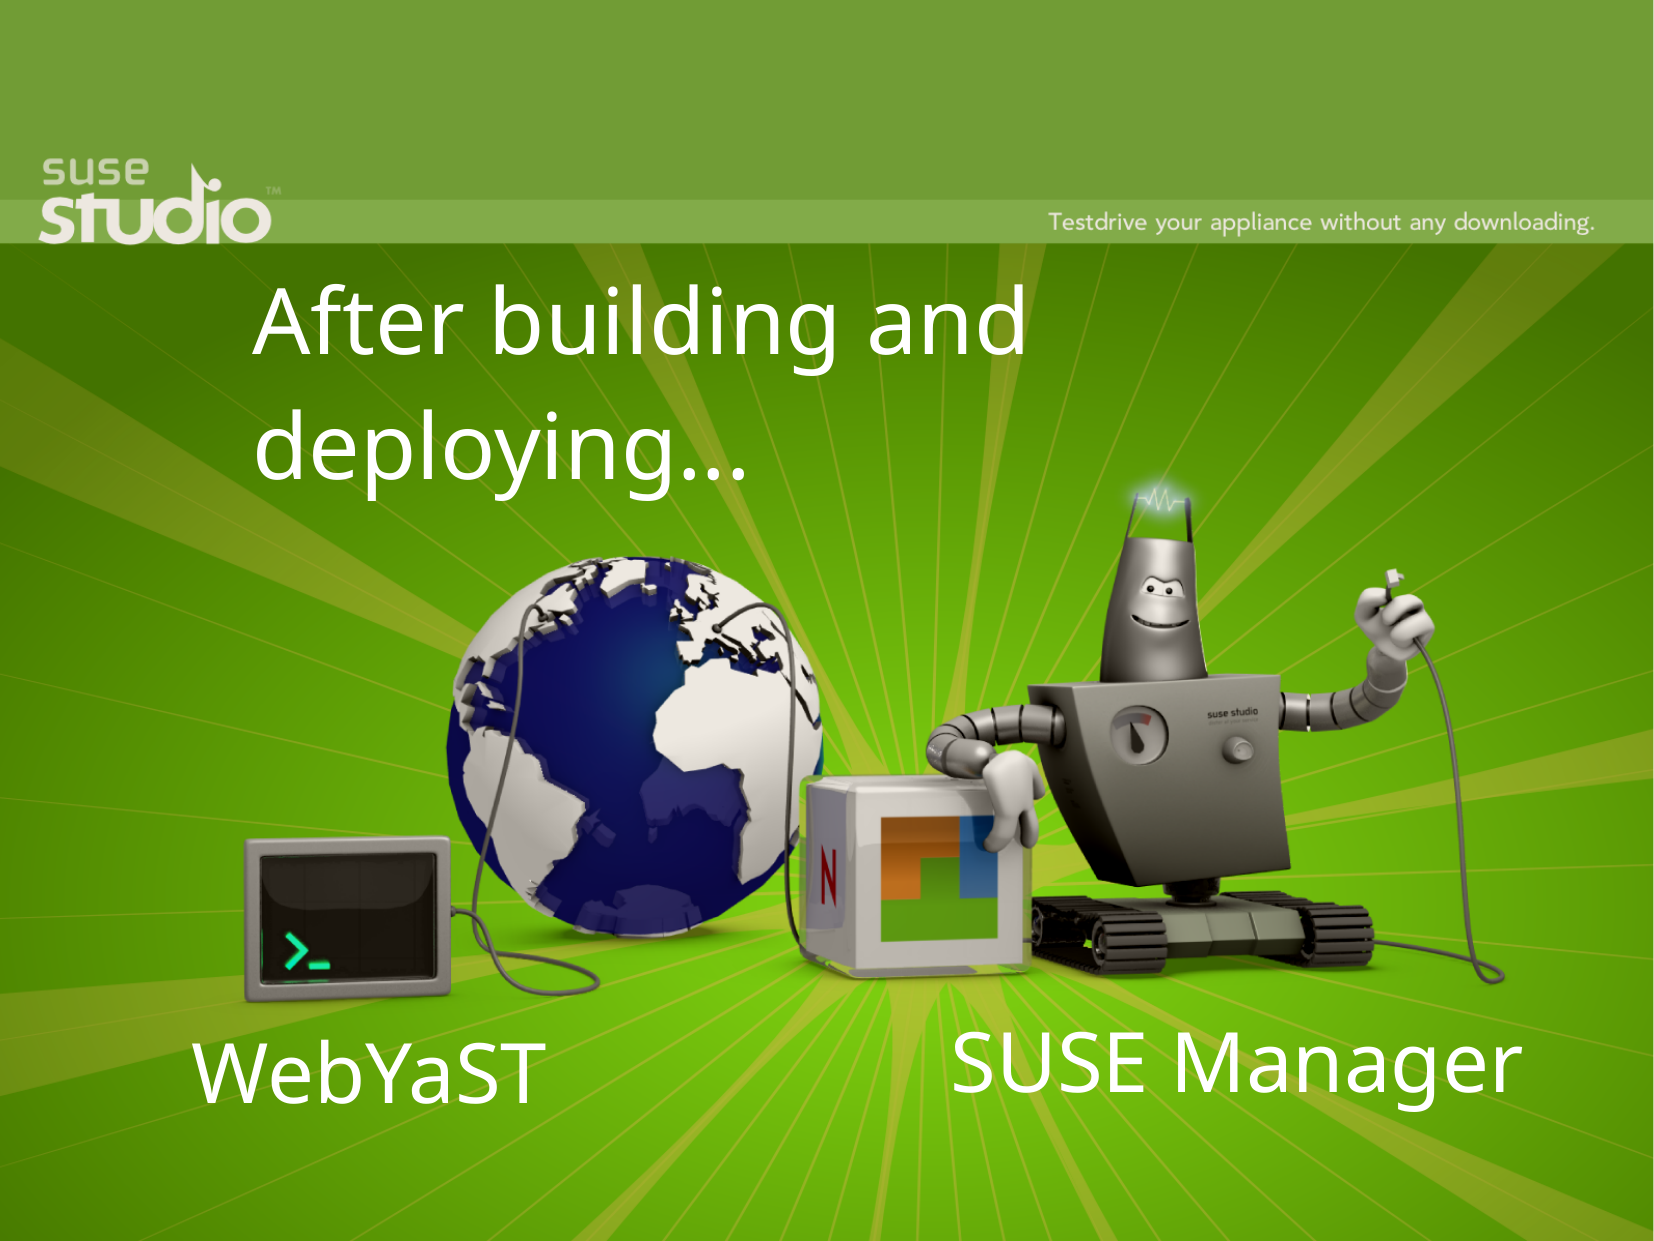

After building and deploying...
SUSE Manager
WebYaST
56